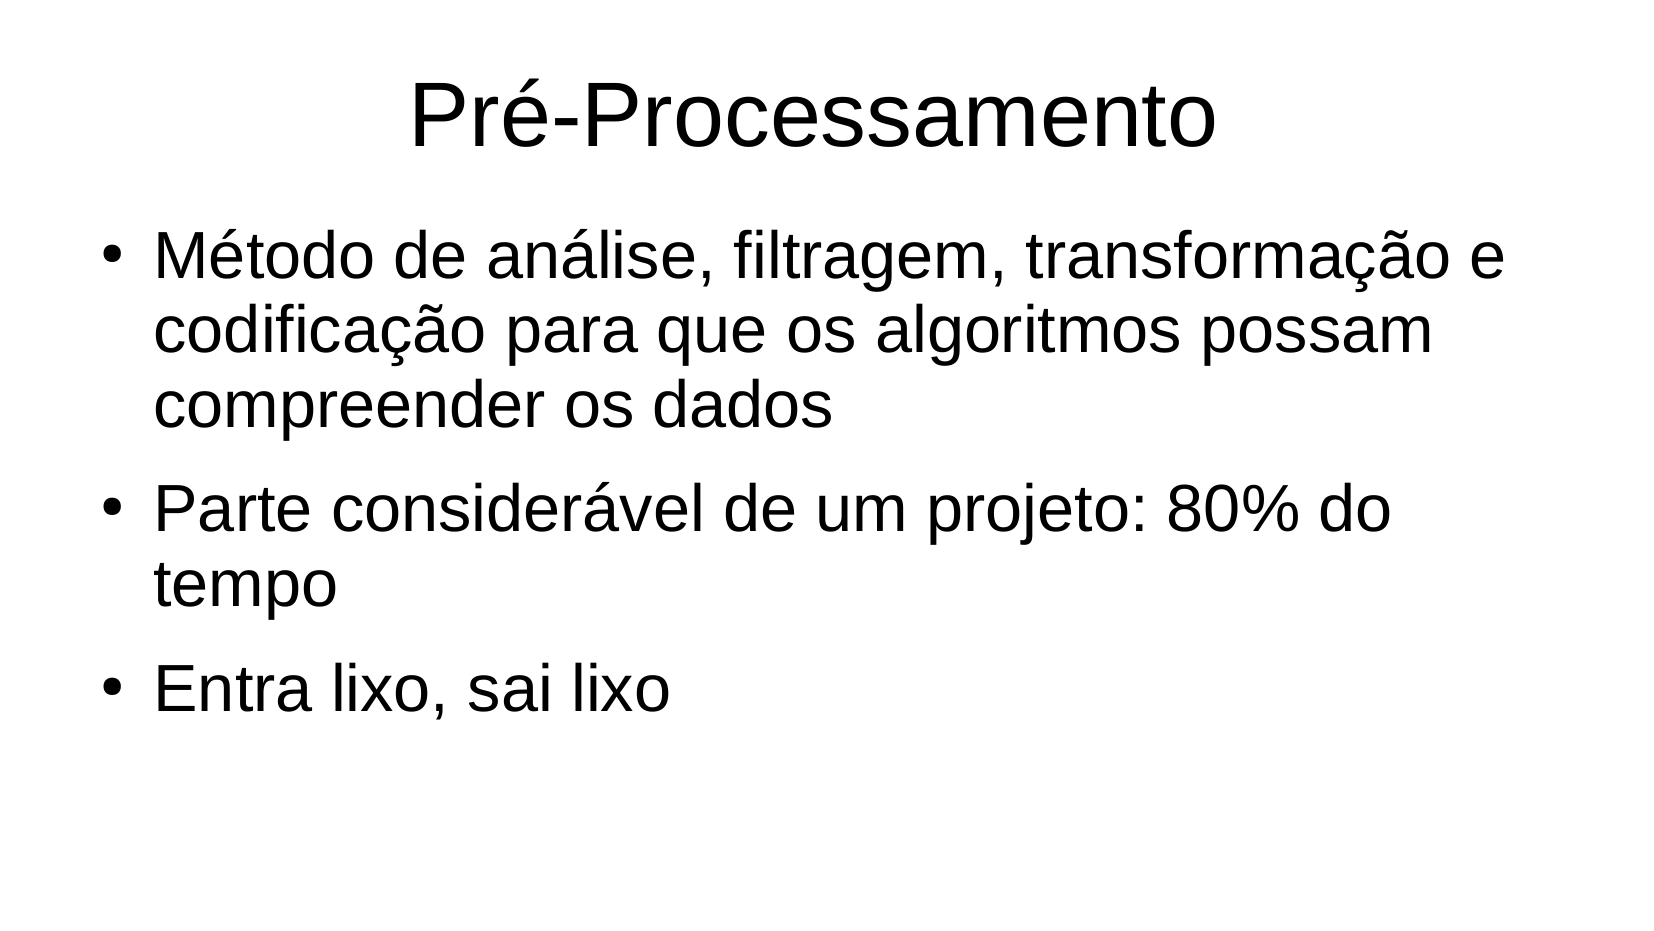

# Pré-Processamento
Método de análise, filtragem, transformação e codificação para que os algoritmos possam compreender os dados
Parte considerável de um projeto: 80% do tempo
Entra lixo, sai lixo